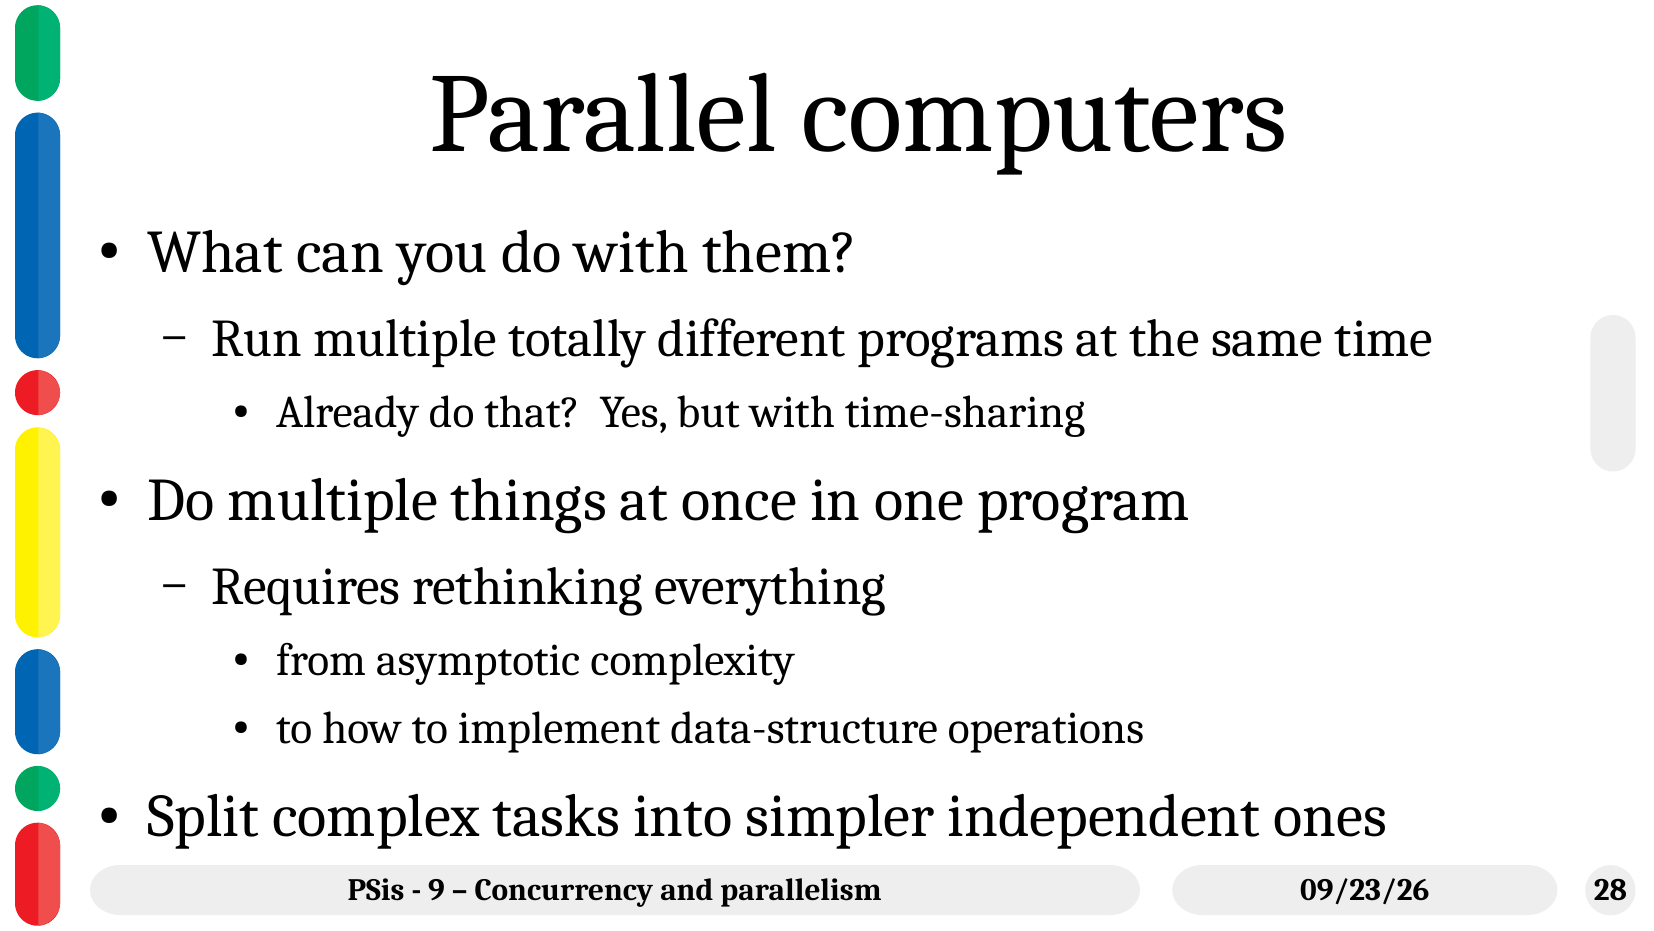

# Parallel computers
What can you do with them?
Run multiple totally different programs at the same time
Already do that? Yes, but with time-sharing
Do multiple things at once in one program
Requires rethinking everything
from asymptotic complexity
to how to implement data-structure operations
Split complex tasks into simpler independent ones
PSis - 9 – Concurrency and parallelism
28